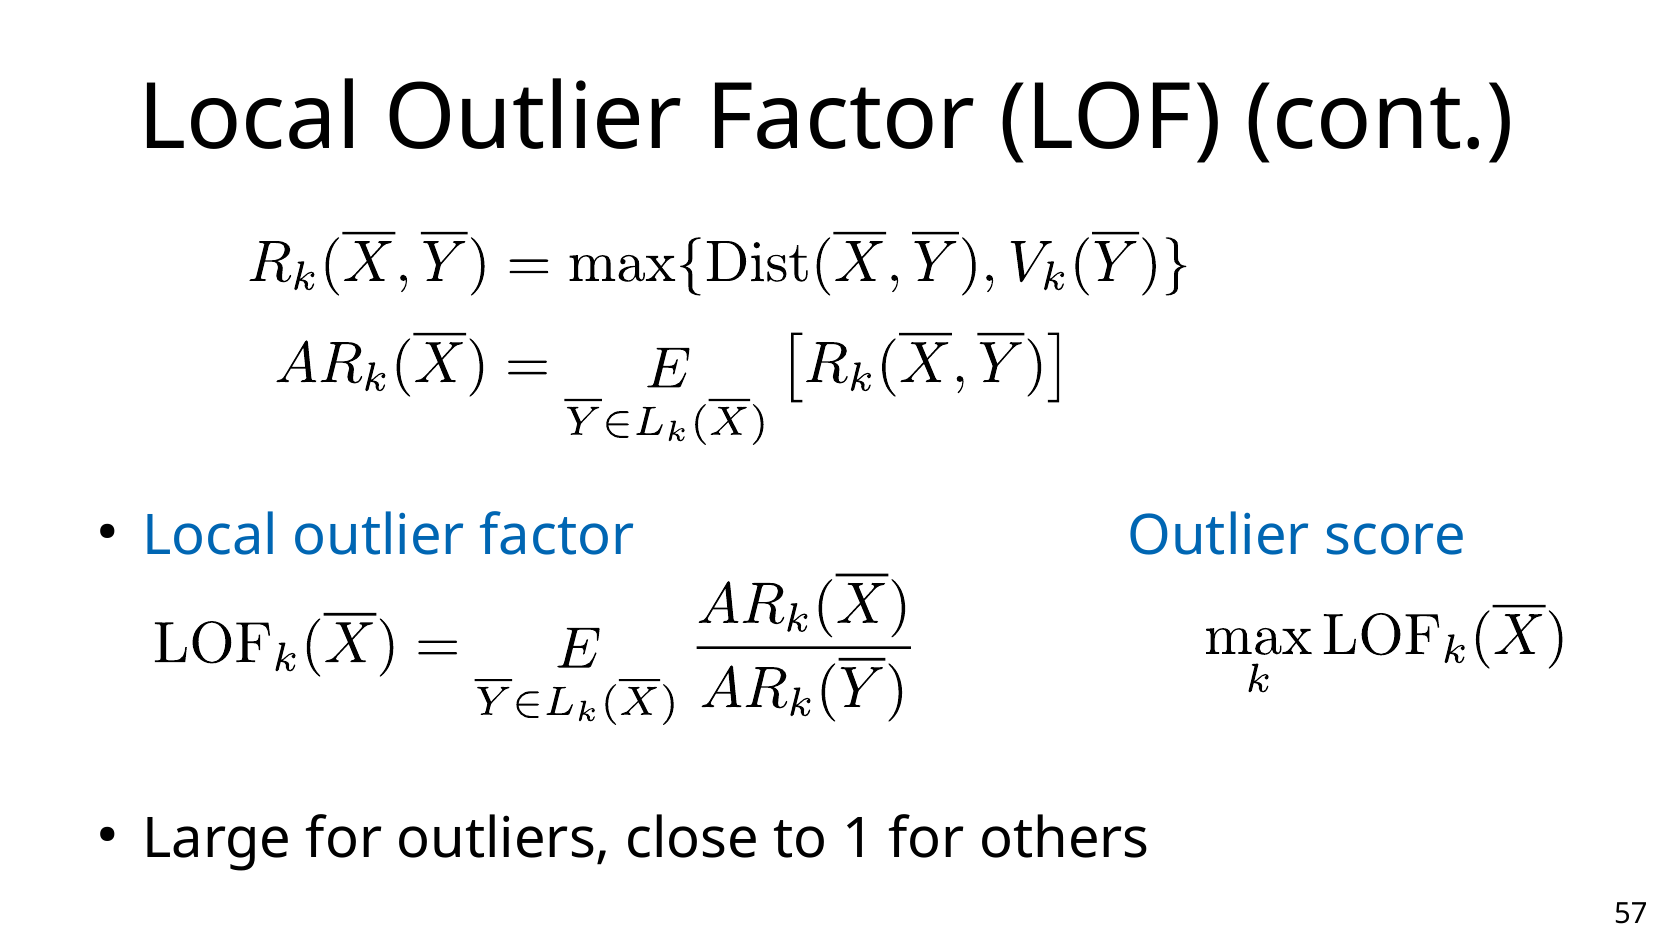

# Local Outlier Factor (LOF) (cont.)
Local outlier factor Outlier score
Large for outliers, close to 1 for others
57